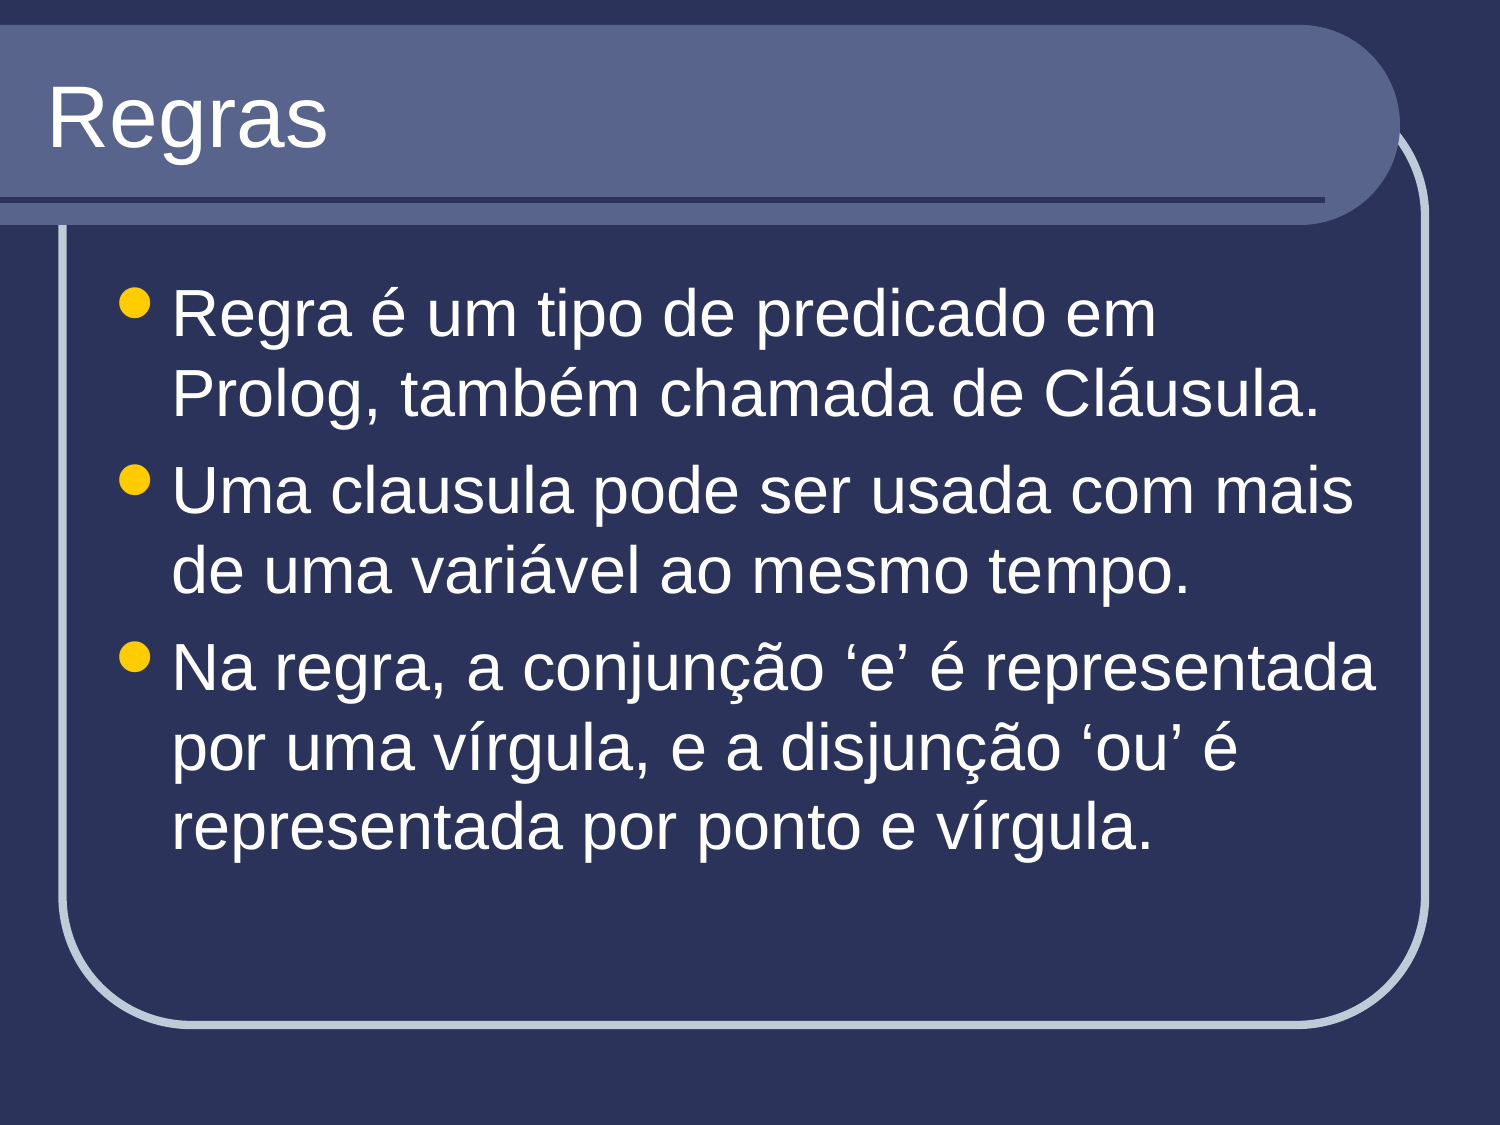

# Regras
Regra é um tipo de predicado em Prolog, também chamada de Cláusula.
Uma clausula pode ser usada com mais de uma variável ao mesmo tempo.
Na regra, a conjunção ‘e’ é representada por uma vírgula, e a disjunção ‘ou’ é representada por ponto e vírgula.